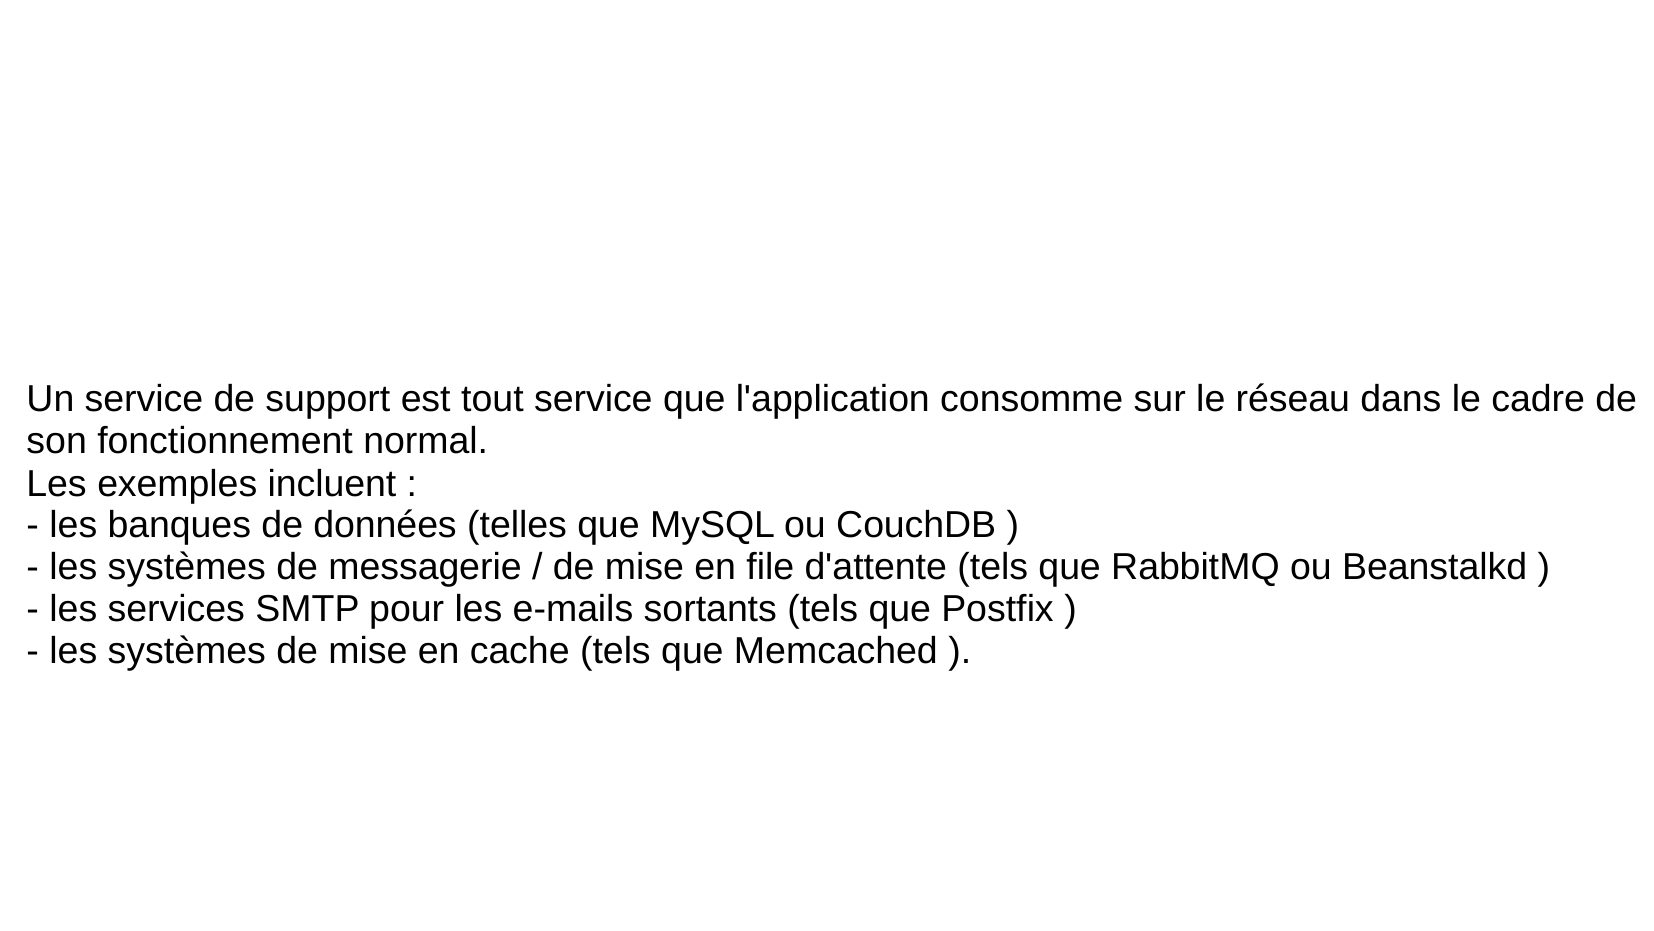

# IV. Services externes
Un service de support est tout service que l'application consomme sur le réseau dans le cadre de son fonctionnement normal.
Les exemples incluent :
- les banques de données (telles que MySQL ou CouchDB )
- les systèmes de messagerie / de mise en file d'attente (tels que RabbitMQ ou Beanstalkd )
- les services SMTP pour les e-mails sortants (tels que Postfix )
- les systèmes de mise en cache (tels que Memcached ).